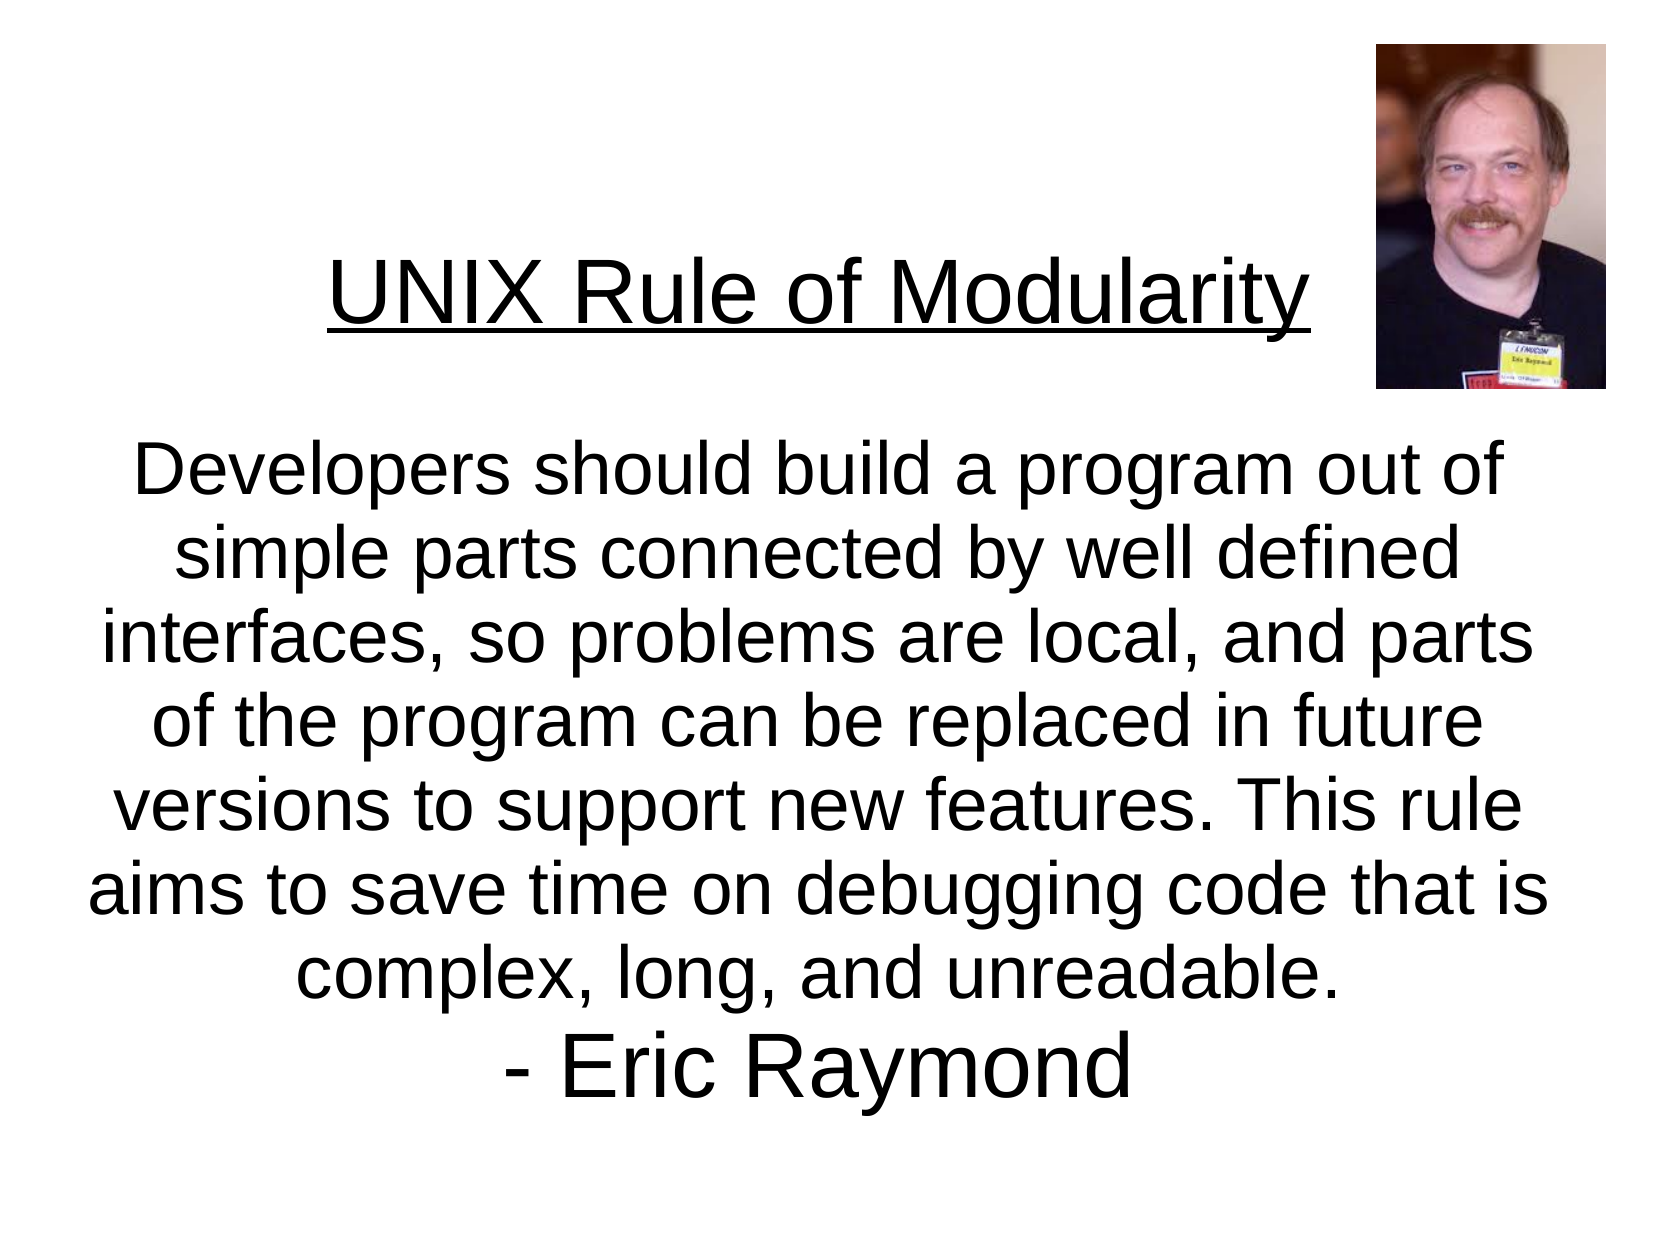

# UNIX Rule of Modularity Developers should build a program out of simple parts connected by well defined interfaces, so problems are local, and parts of the program can be replaced in future versions to support new features. This rule aims to save time on debugging code that is complex, long, and unreadable. - Eric Raymond